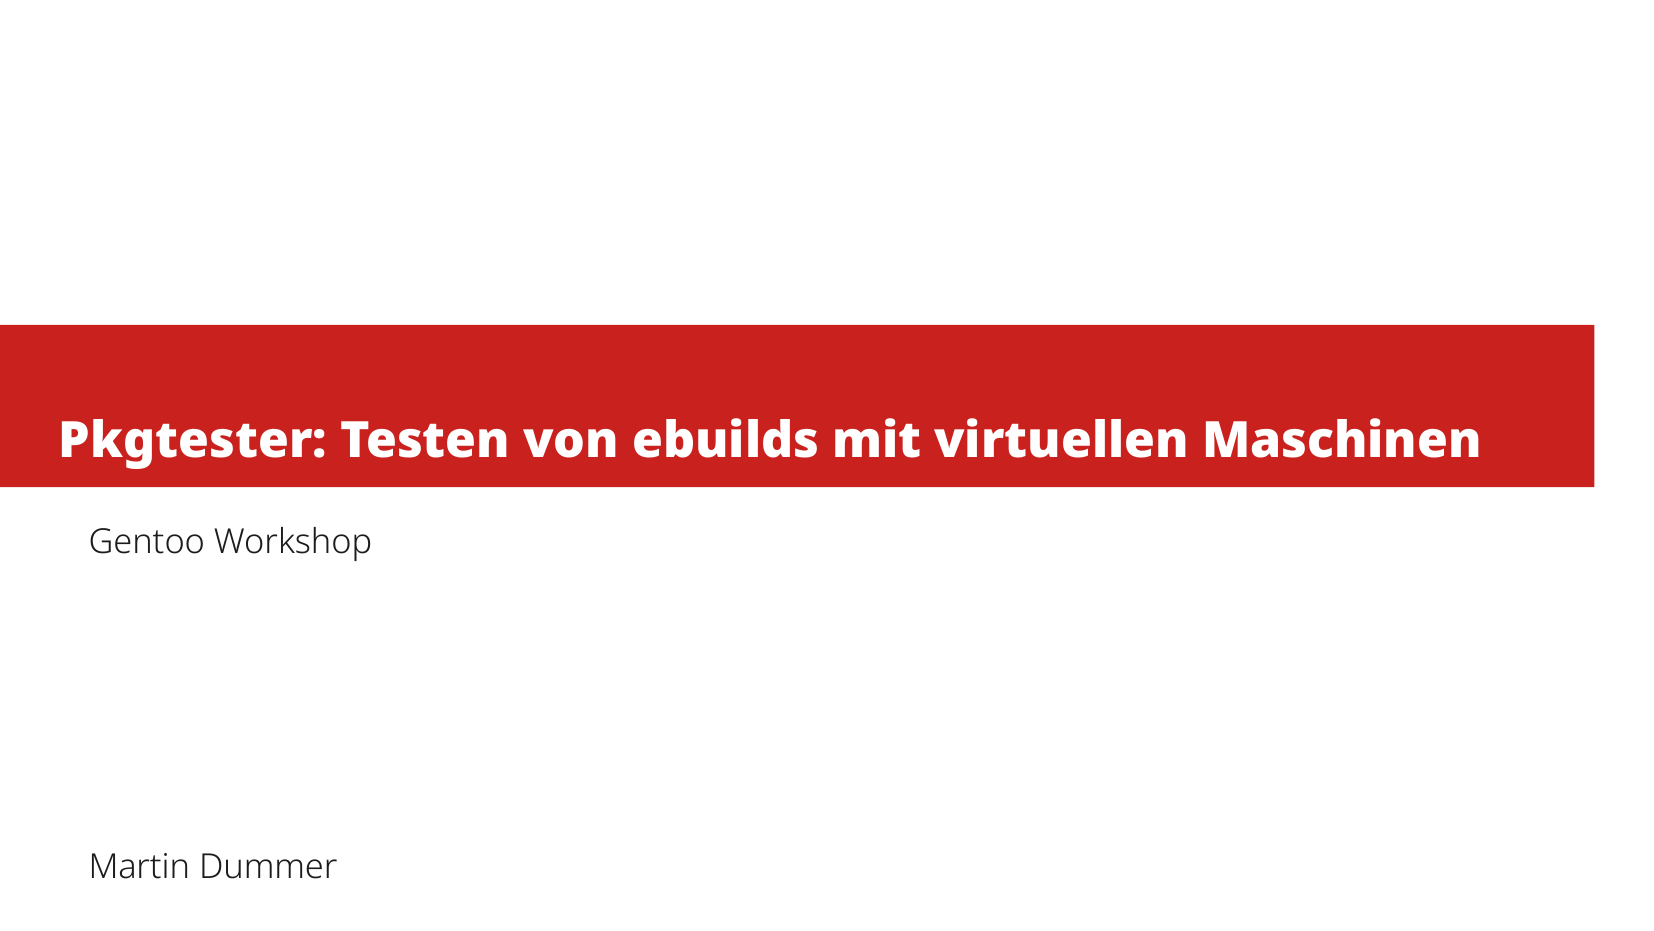

# Pkgtester: Testen von ebuilds mit virtuellen Maschinen
Gentoo Workshop
Martin Dummer